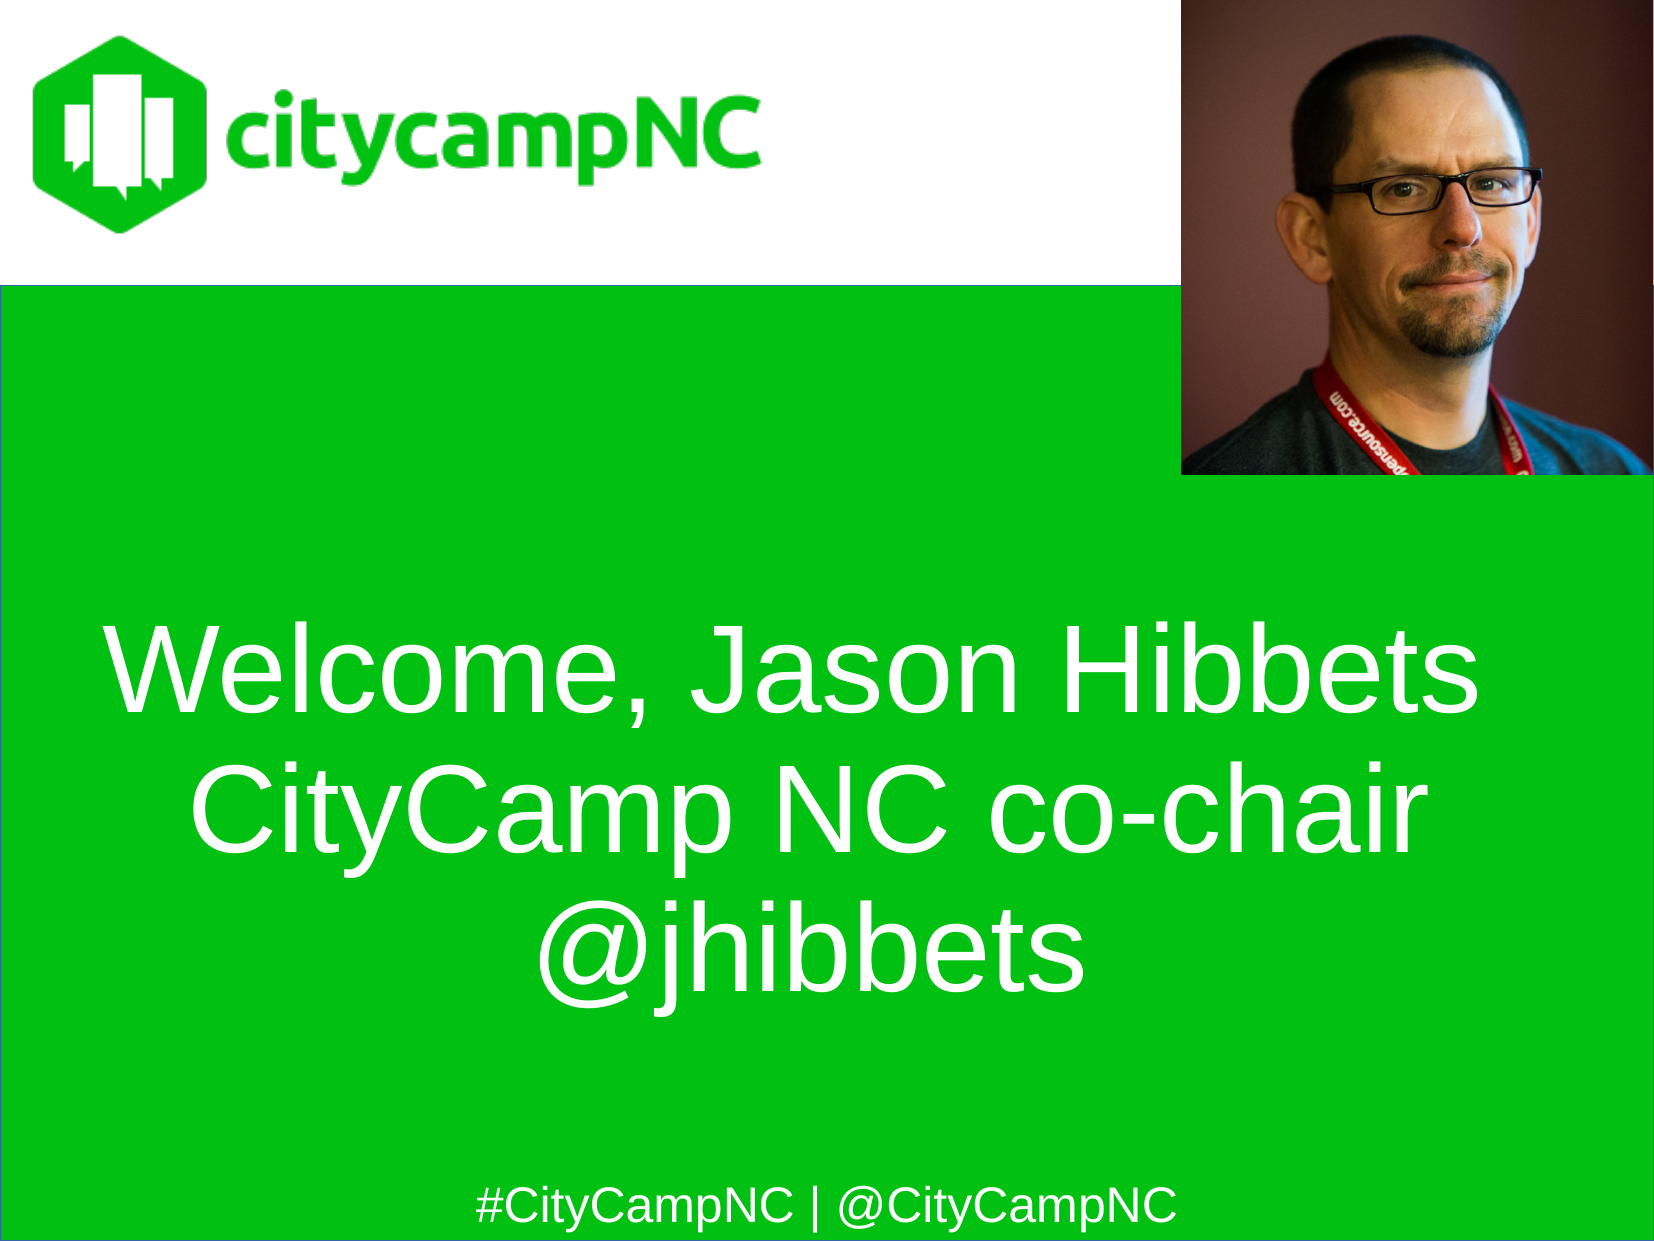

Welcome, Jason Hibbets
CityCamp NC co-chair
@jhibbets